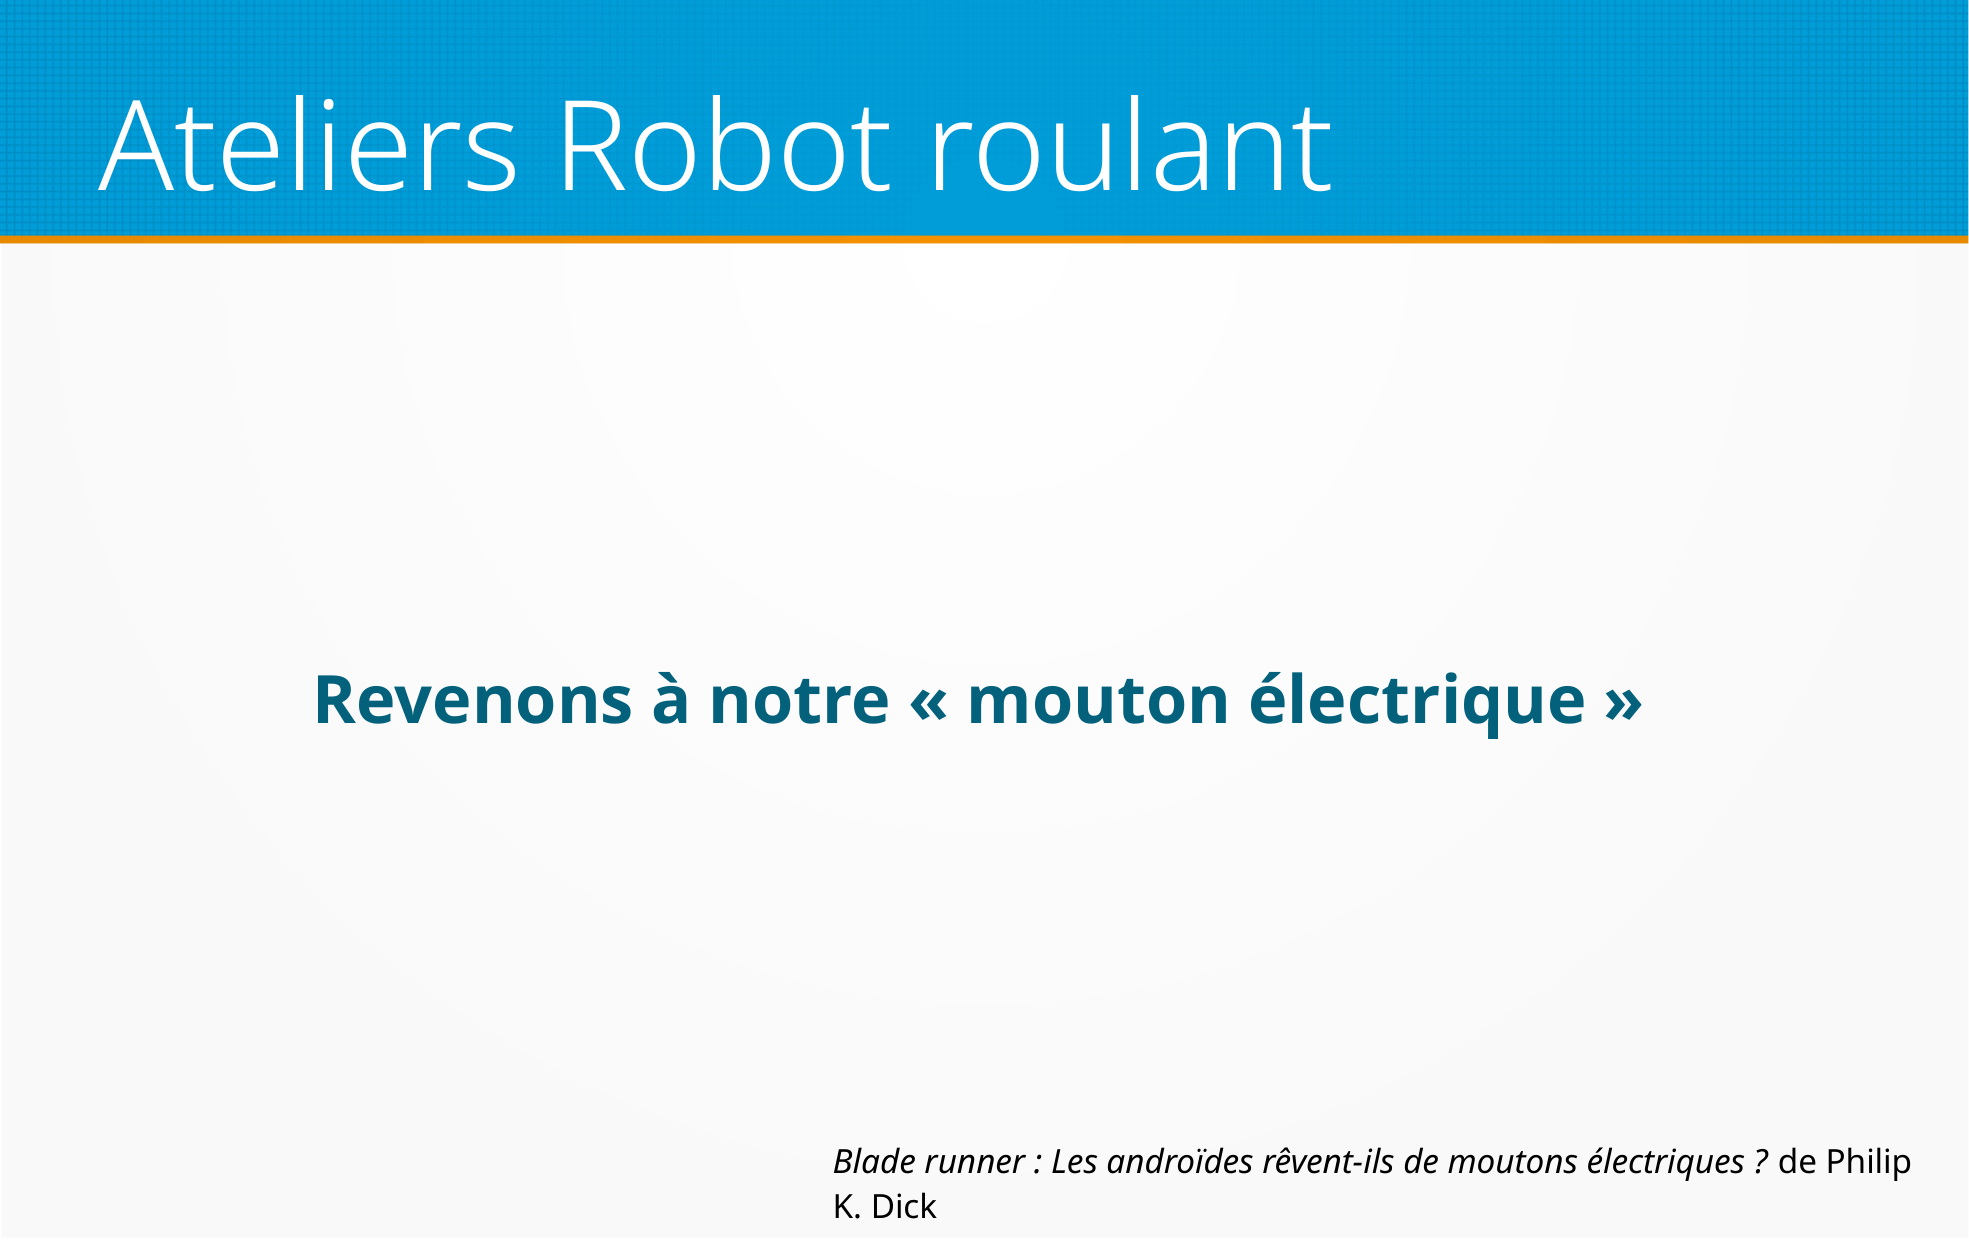

# Ateliers Robot roulant
Revenons à notre « mouton électrique »
Blade runner : Les androïdes rêvent-ils de moutons électriques ? de Philip K. Dick